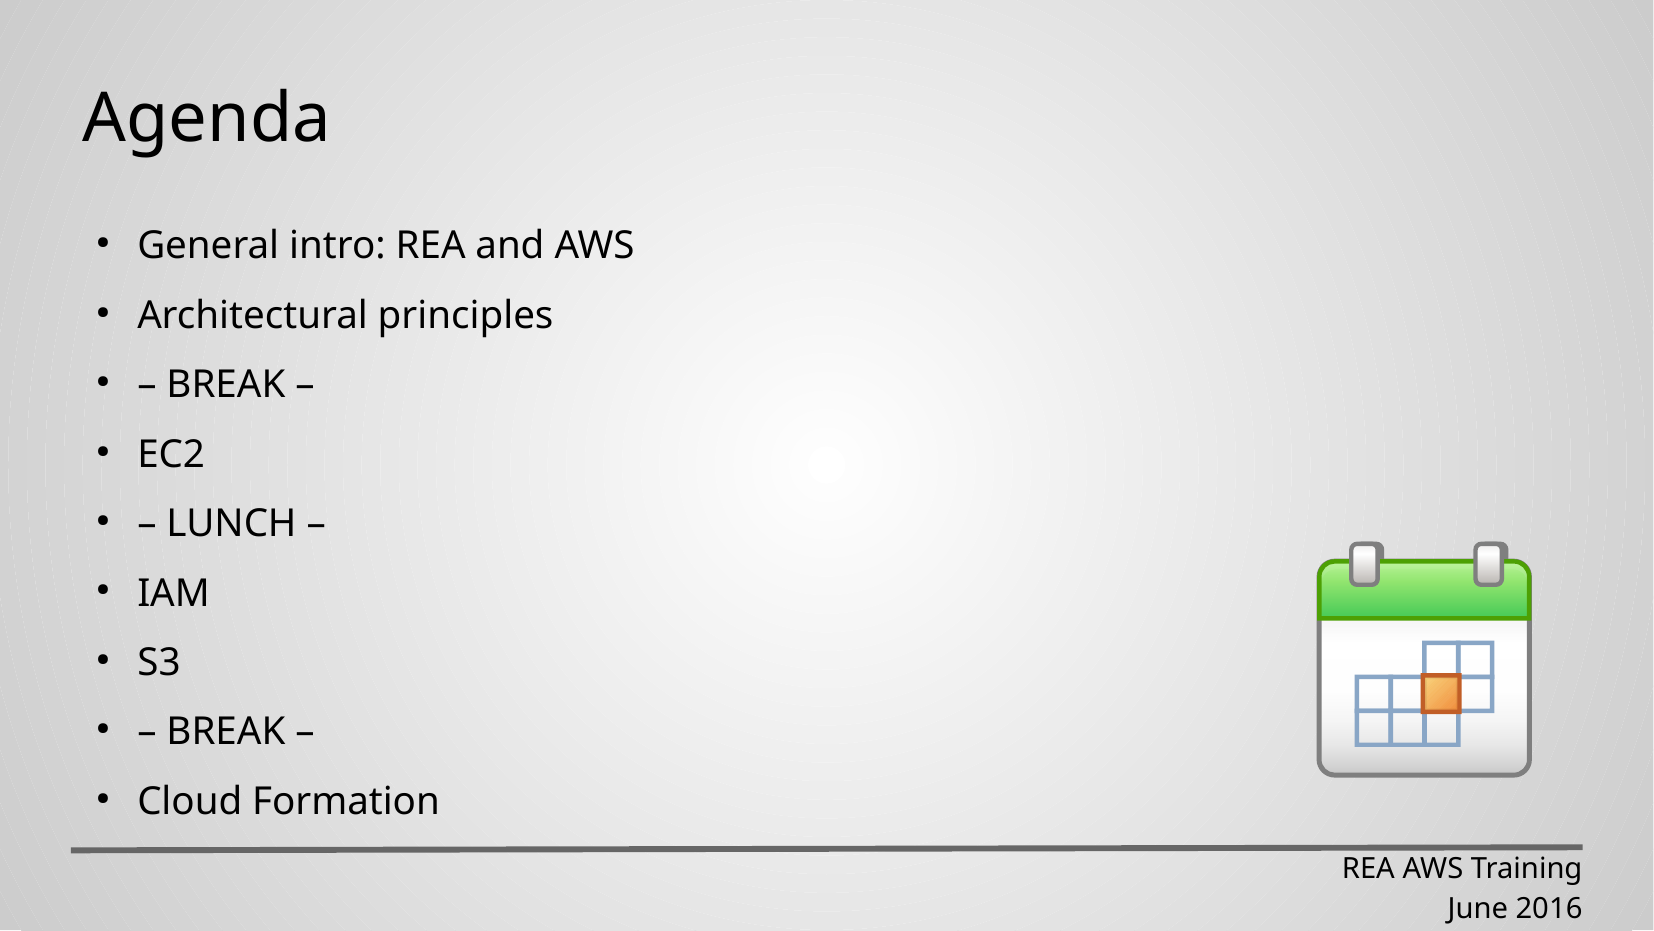

# Agenda
General intro: REA and AWS
Architectural principles
– BREAK –
EC2
– LUNCH –
IAM
S3
– BREAK –
Cloud Formation
REA AWS Training